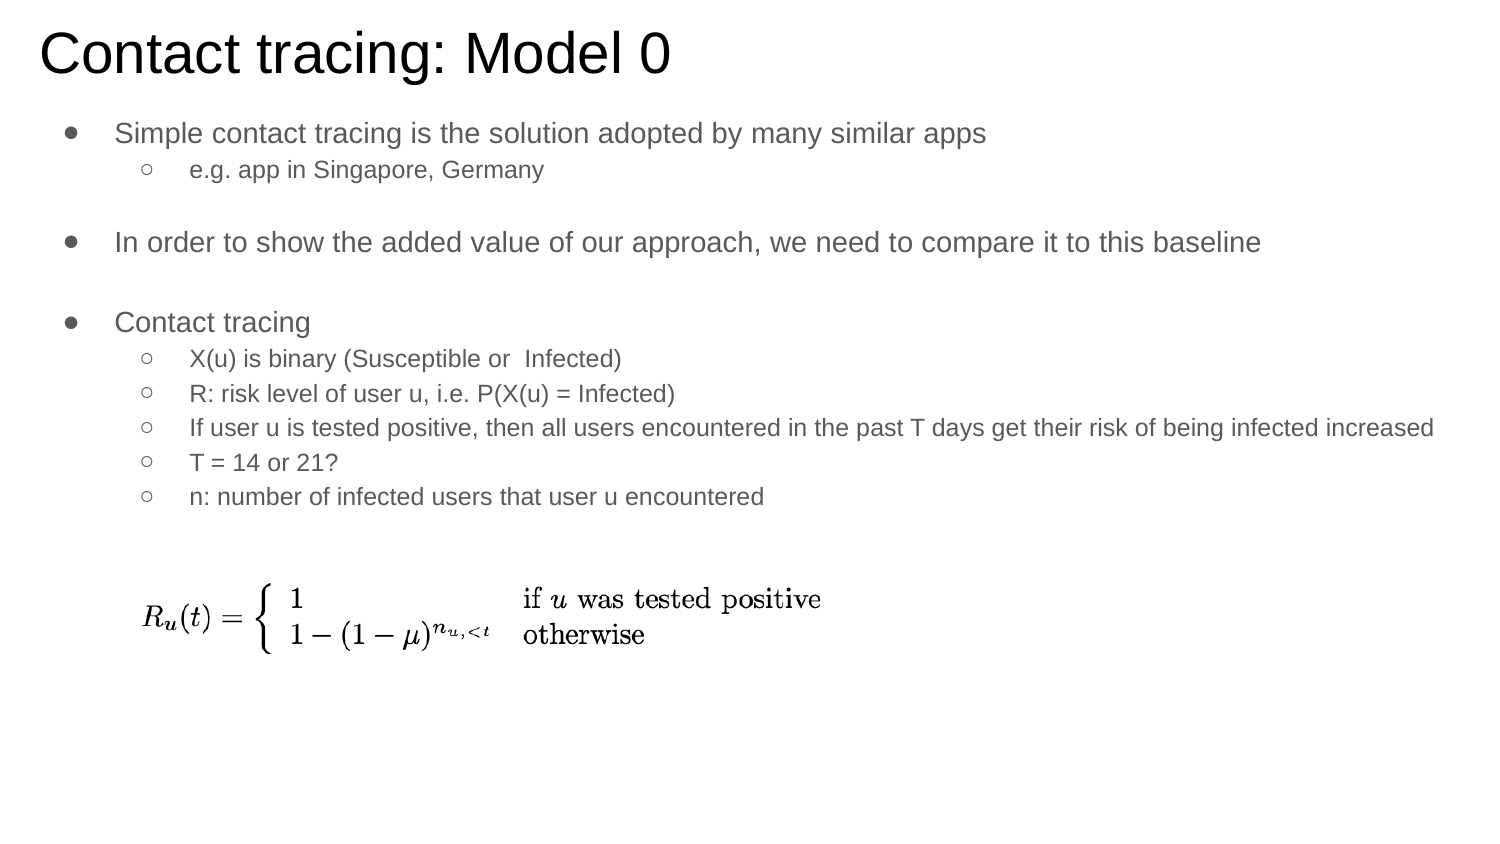

# Contact tracing: Model 0
Simple contact tracing is the solution adopted by many similar apps
e.g. app in Singapore, Germany
In order to show the added value of our approach, we need to compare it to this baseline
Contact tracing
X(u) is binary (Susceptible or Infected)
R: risk level of user u, i.e. P(X(u) = Infected)
If user u is tested positive, then all users encountered in the past T days get their risk of being infected increased
T = 14 or 21?
n: number of infected users that user u encountered